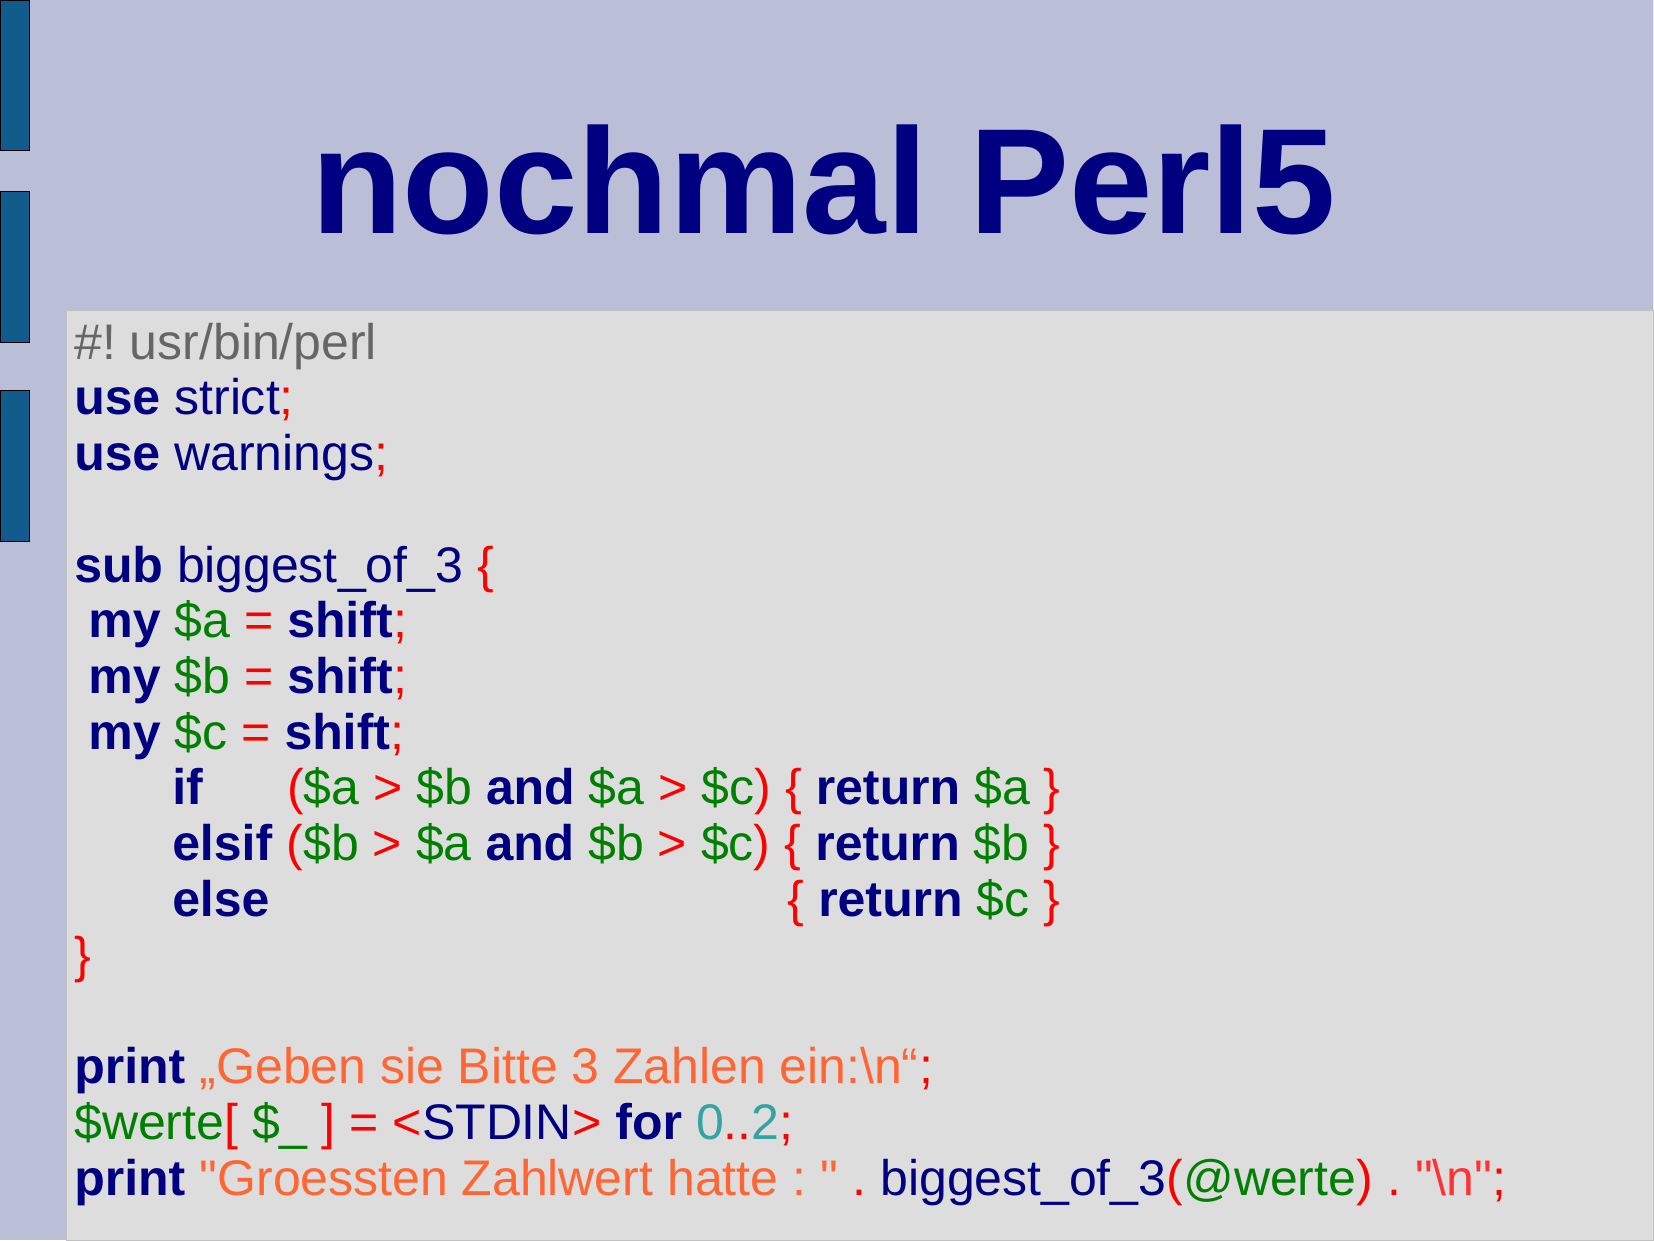

# nochmal Perl5
#! usr/bin/perl
use strict;
use warnings;
sub biggest_of_3 {
 my $a = shift;
 my $b = shift;
 my $c = shift;
 if ($a > $b and $a > $c) { return $a }
 elsif ($b > $a and $b > $c) { return $b }
 else { return $c }
}
print „Geben sie Bitte 3 Zahlen ein:\n“;
$werte[ $_ ] = <STDIN> for 0..2;
print "Groessten Zahlwert hatte : " . biggest_of_3(@werte) . "\n";